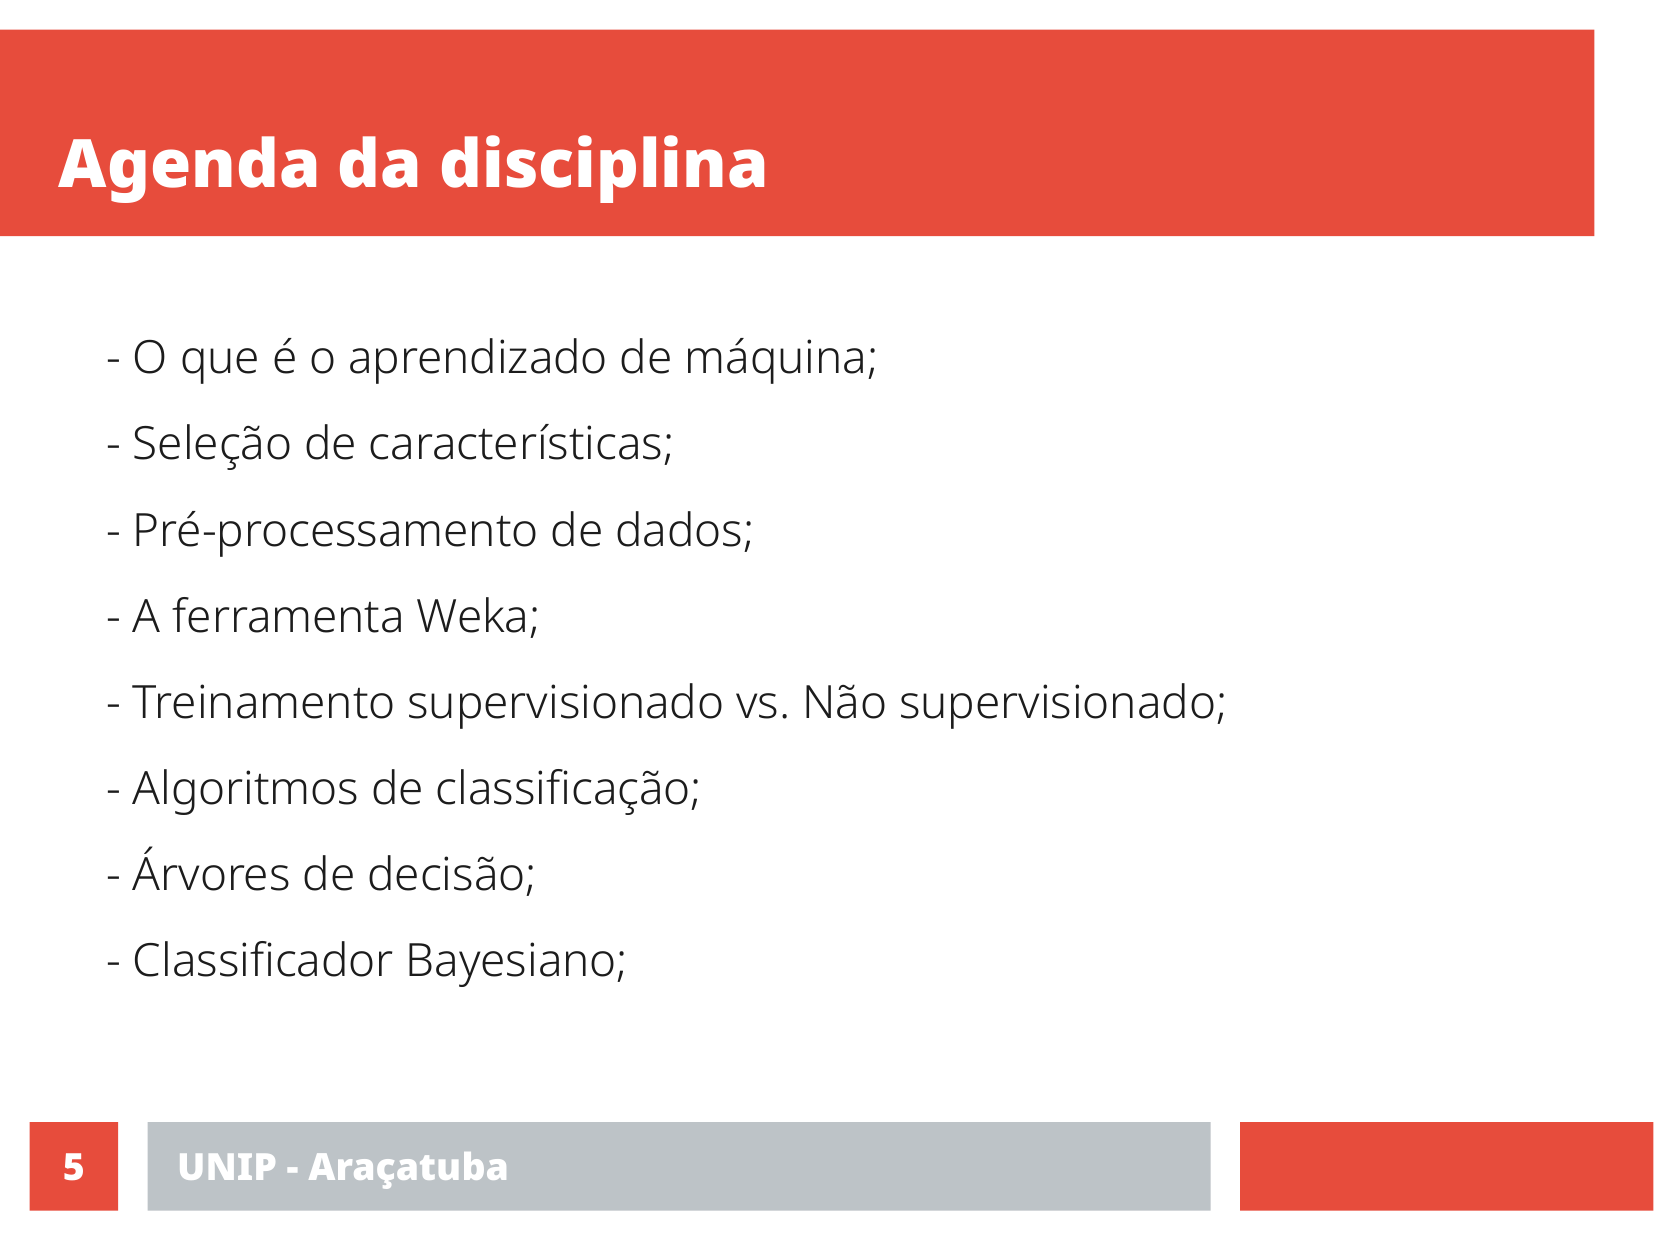

# Agenda da disciplina
- O que é o aprendizado de máquina;
- Seleção de características;
- Pré-processamento de dados;
- A ferramenta Weka;
- Treinamento supervisionado vs. Não supervisionado;
- Algoritmos de classificação;
- Árvores de decisão;
- Classificador Bayesiano;
5
UNIP - Araçatuba